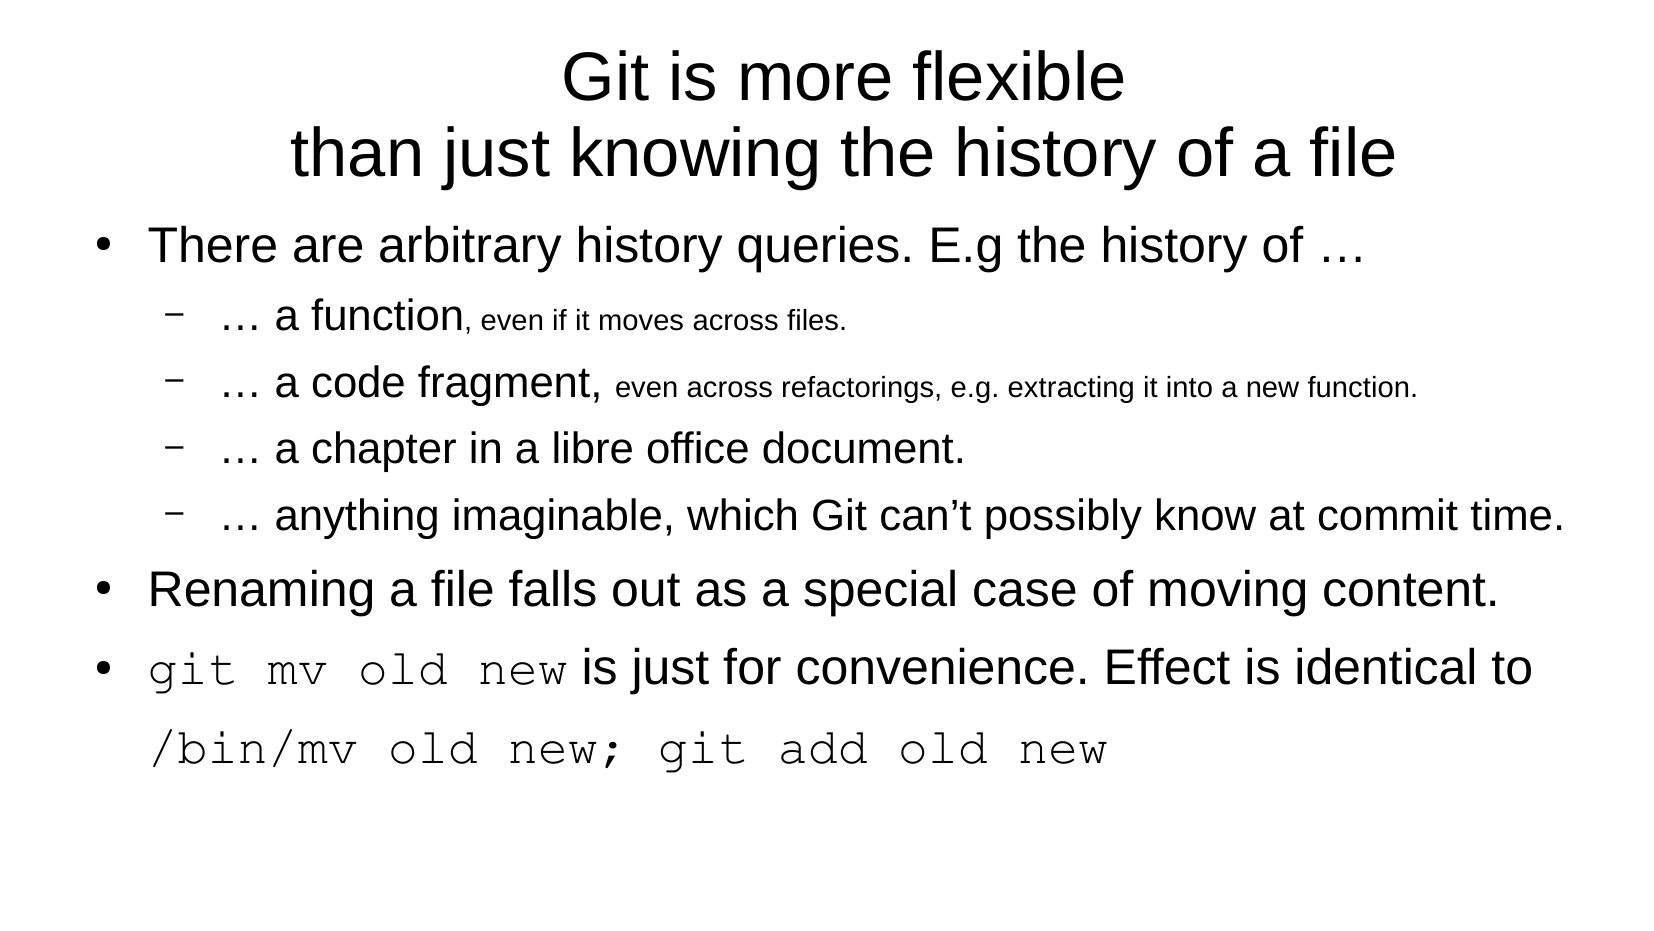

# Git is more flexible than just knowing the history of a file
There are arbitrary history queries. E.g the history of …
… a function, even if it moves across files.
… a code fragment, even across refactorings, e.g. extracting it into a new function.
… a chapter in a libre office document.
… anything imaginable, which Git can’t possibly know at commit time.
Renaming a file falls out as a special case of moving content.
git mv old new is just for convenience. Effect is identical to
/bin/mv old new; git add old new